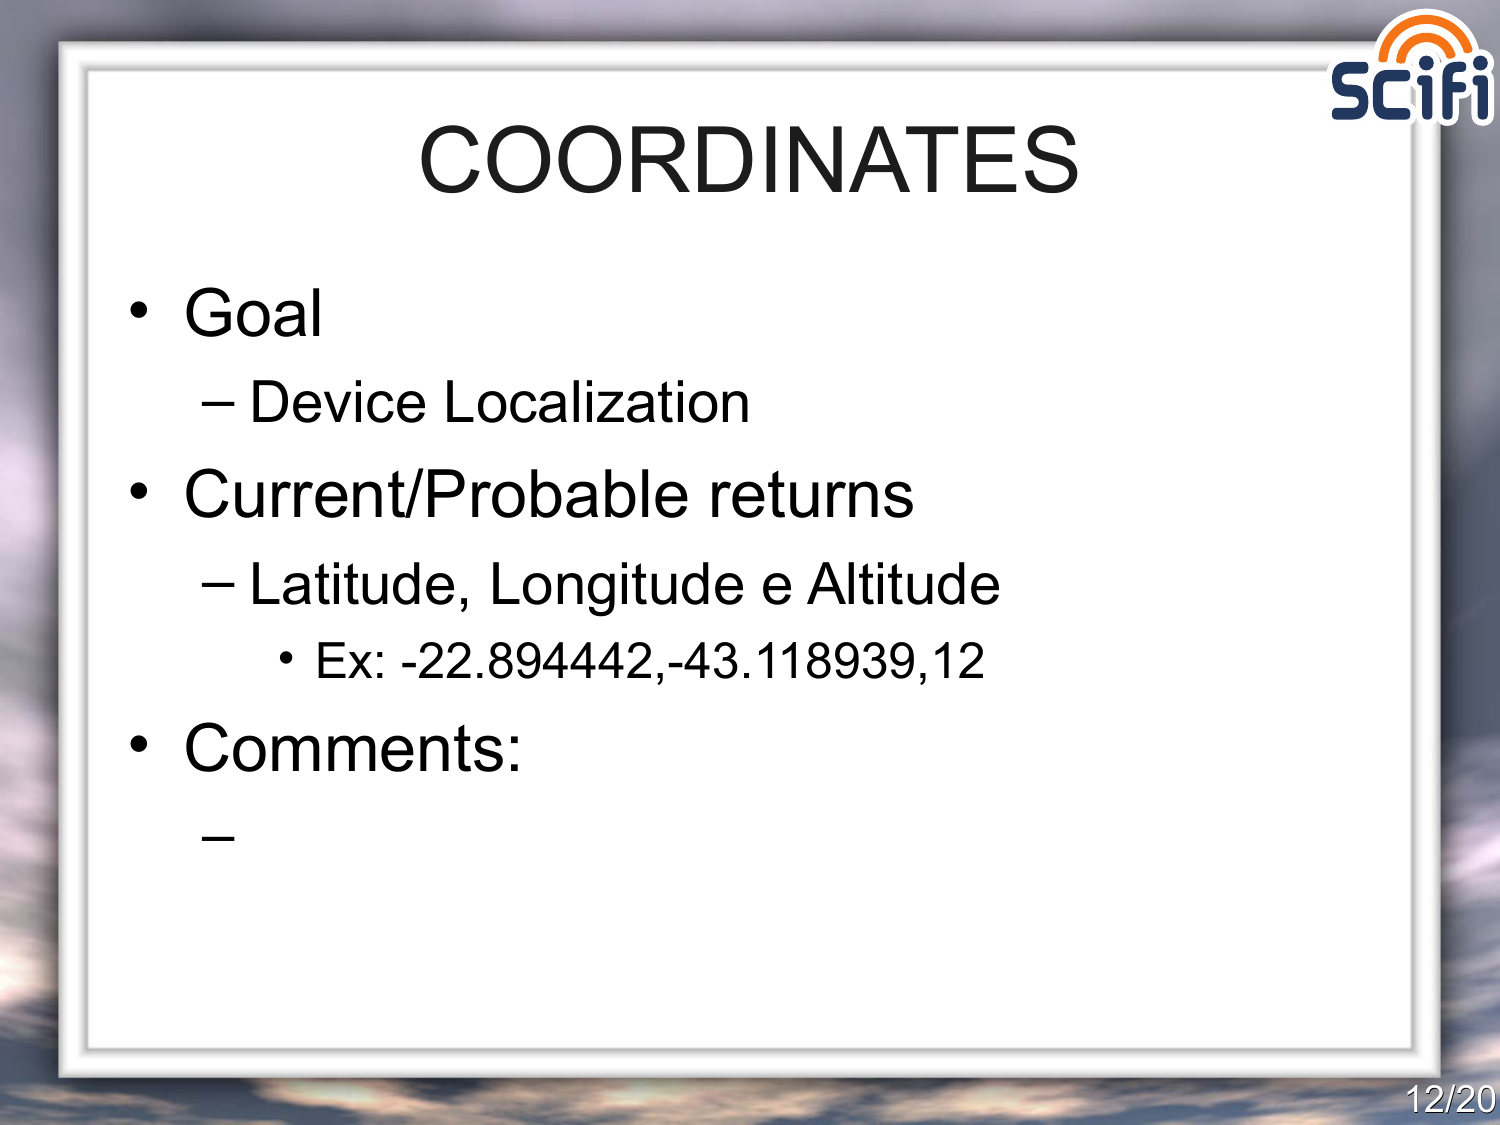

# COORDINATES
Goal
Device Localization
Current/Probable returns
Latitude, Longitude e Altitude
Ex: -22.894442,-43.118939,12
Comments: